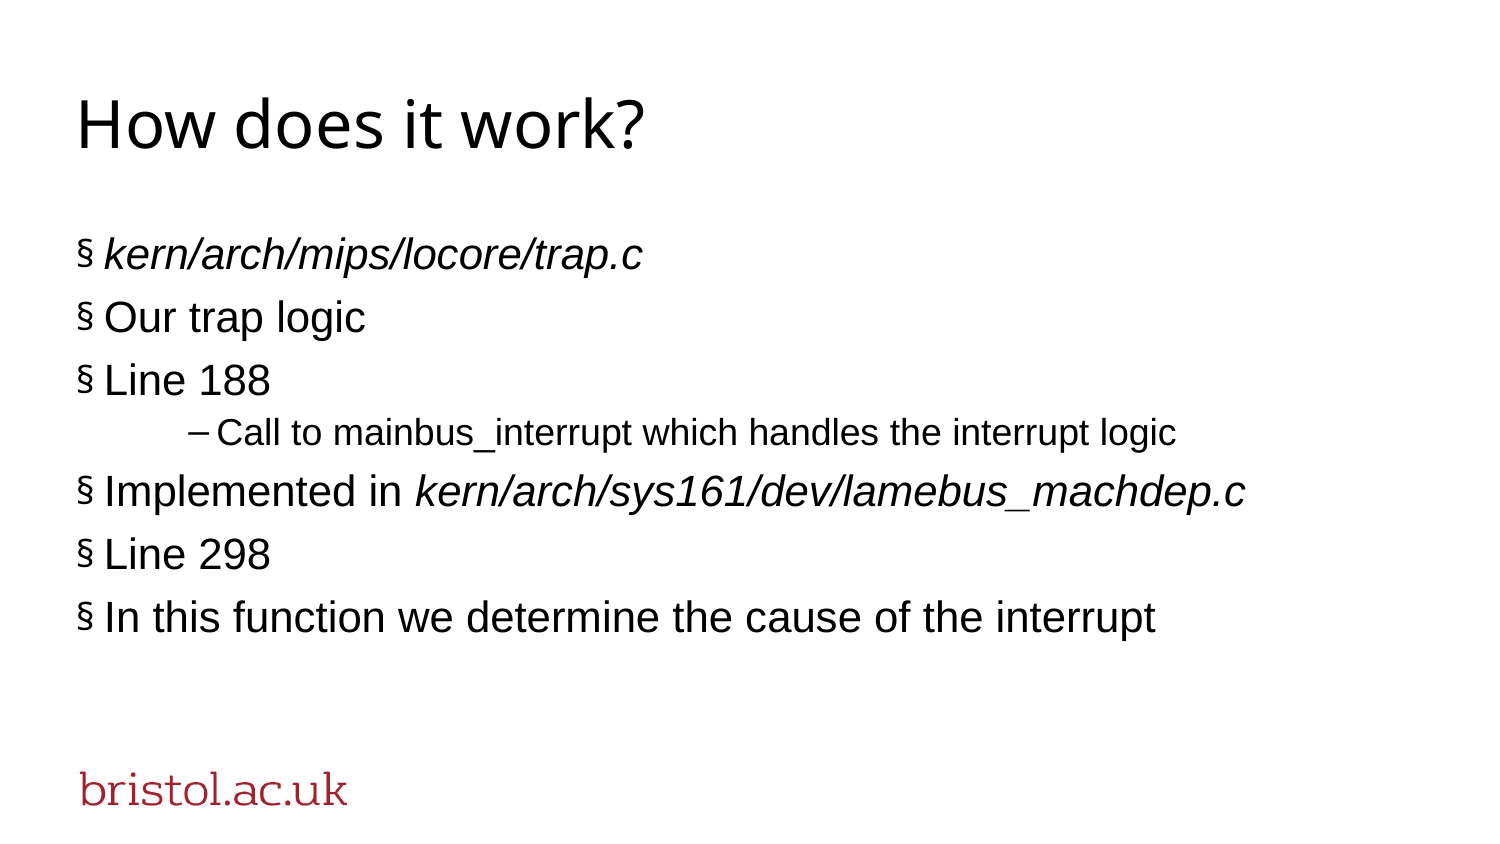

# How does it work?
kern/arch/mips/locore/trap.c
Our trap logic
Line 188
Call to mainbus_interrupt which handles the interrupt logic
Implemented in kern/arch/sys161/dev/lamebus_machdep.c
Line 298
In this function we determine the cause of the interrupt